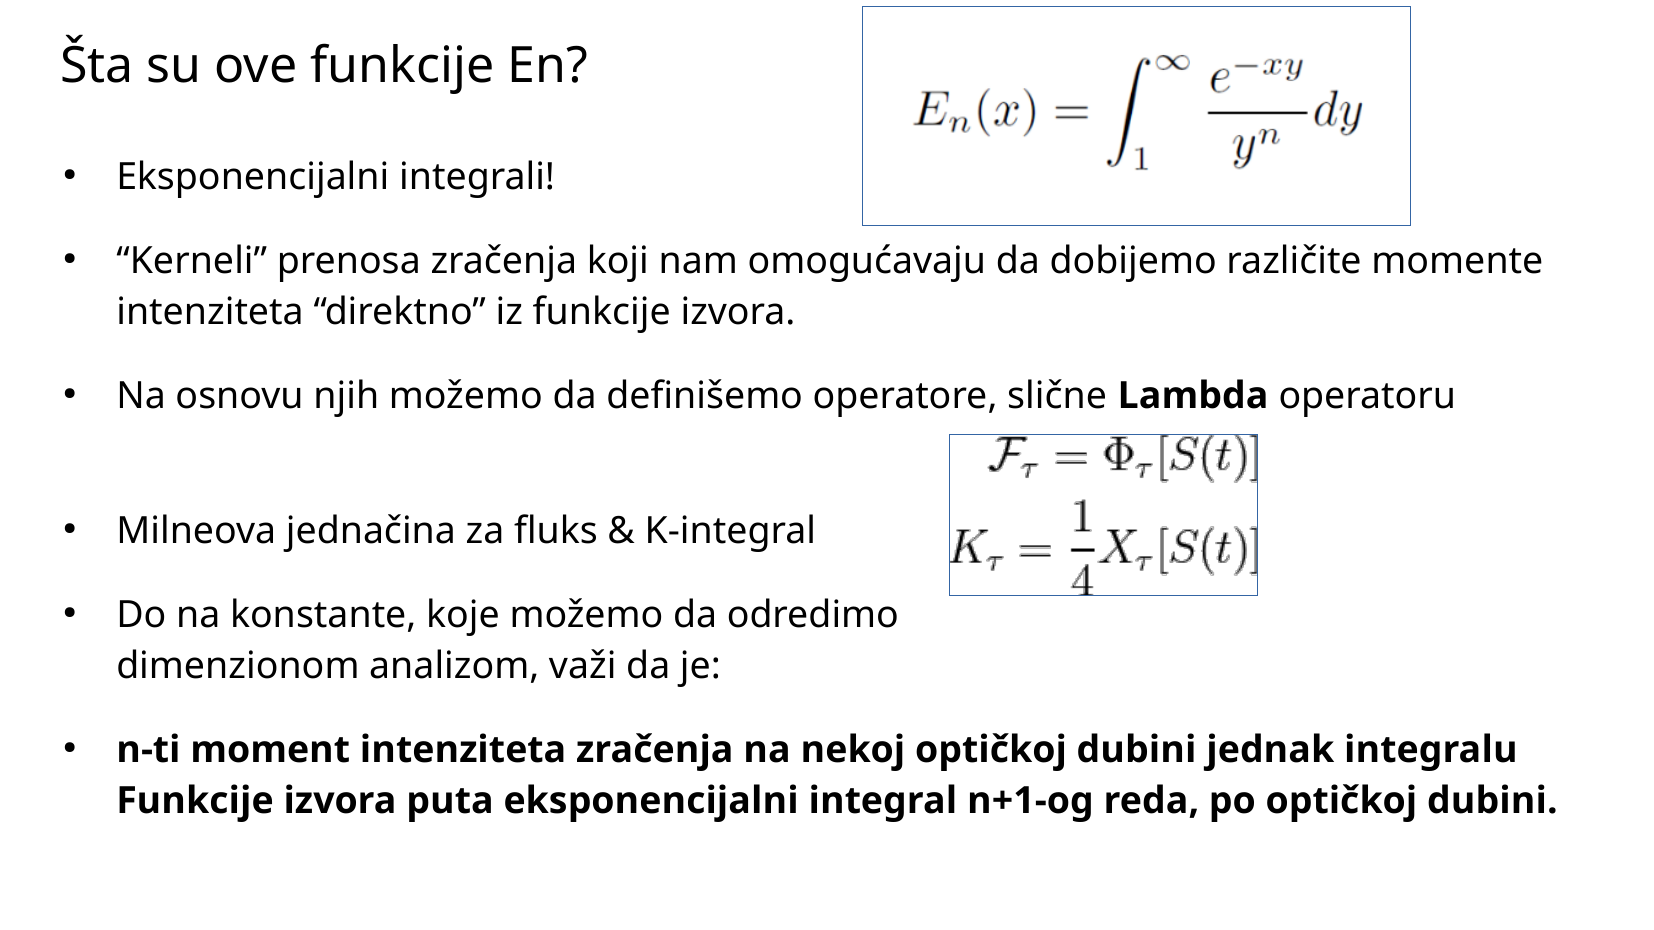

# Šta su ove funkcije En?
Eksponencijalni integrali!
“Kerneli” prenosa zračenja koji nam omogućavaju da dobijemo različite momente intenziteta “direktno” iz funkcije izvora.
Na osnovu njih možemo da definišemo operatore, slične Lambda operatoru
Milneova jednačina za fluks & K-integral
Do na konstante, koje možemo da odredimo
dimenzionom analizom, važi da je:
n-ti moment intenziteta zračenja na nekoj optičkoj dubini jednak integralu Funkcije izvora puta eksponencijalni integral n+1-og reda, po optičkoj dubini.